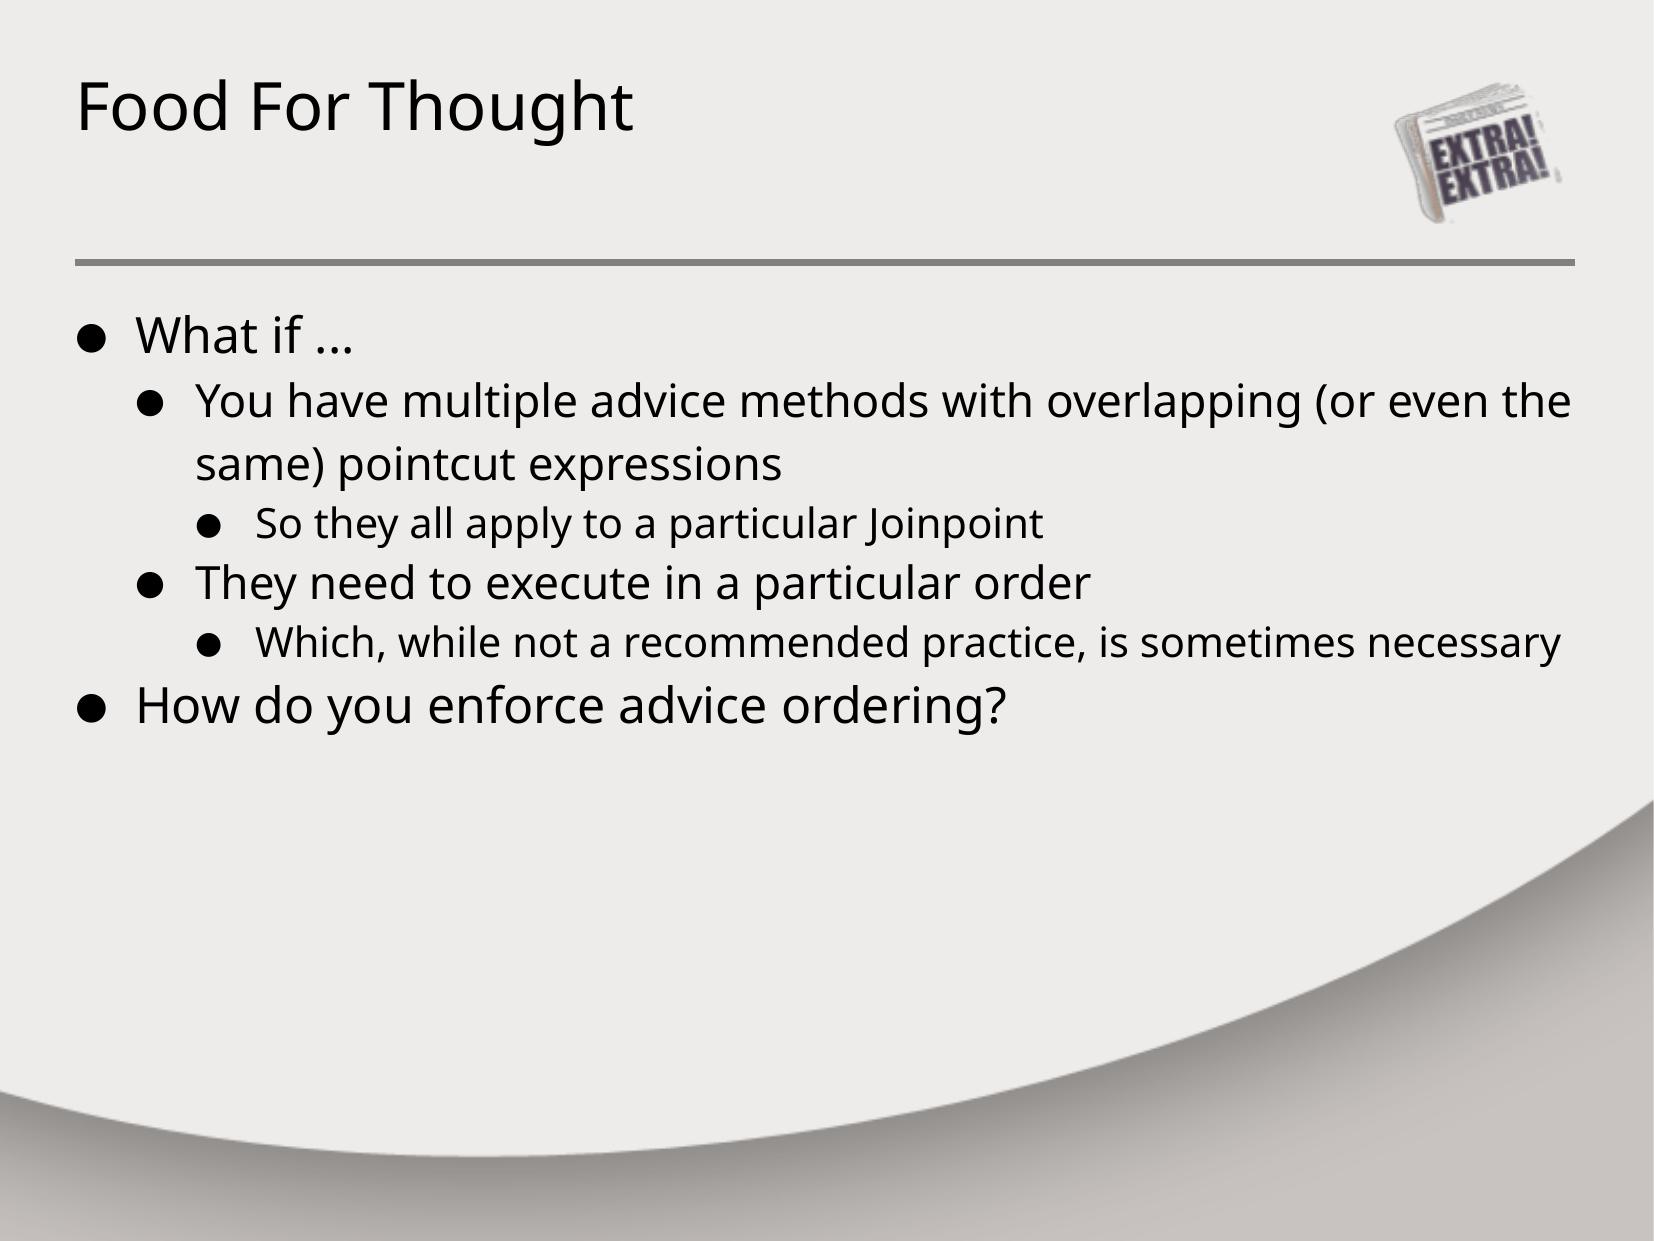

# Food For Thought
What if ...
You have multiple advice methods with overlapping (or even the same) pointcut expressions
So they all apply to a particular Joinpoint
They need to execute in a particular order
Which, while not a recommended practice, is sometimes necessary
How do you enforce advice ordering?